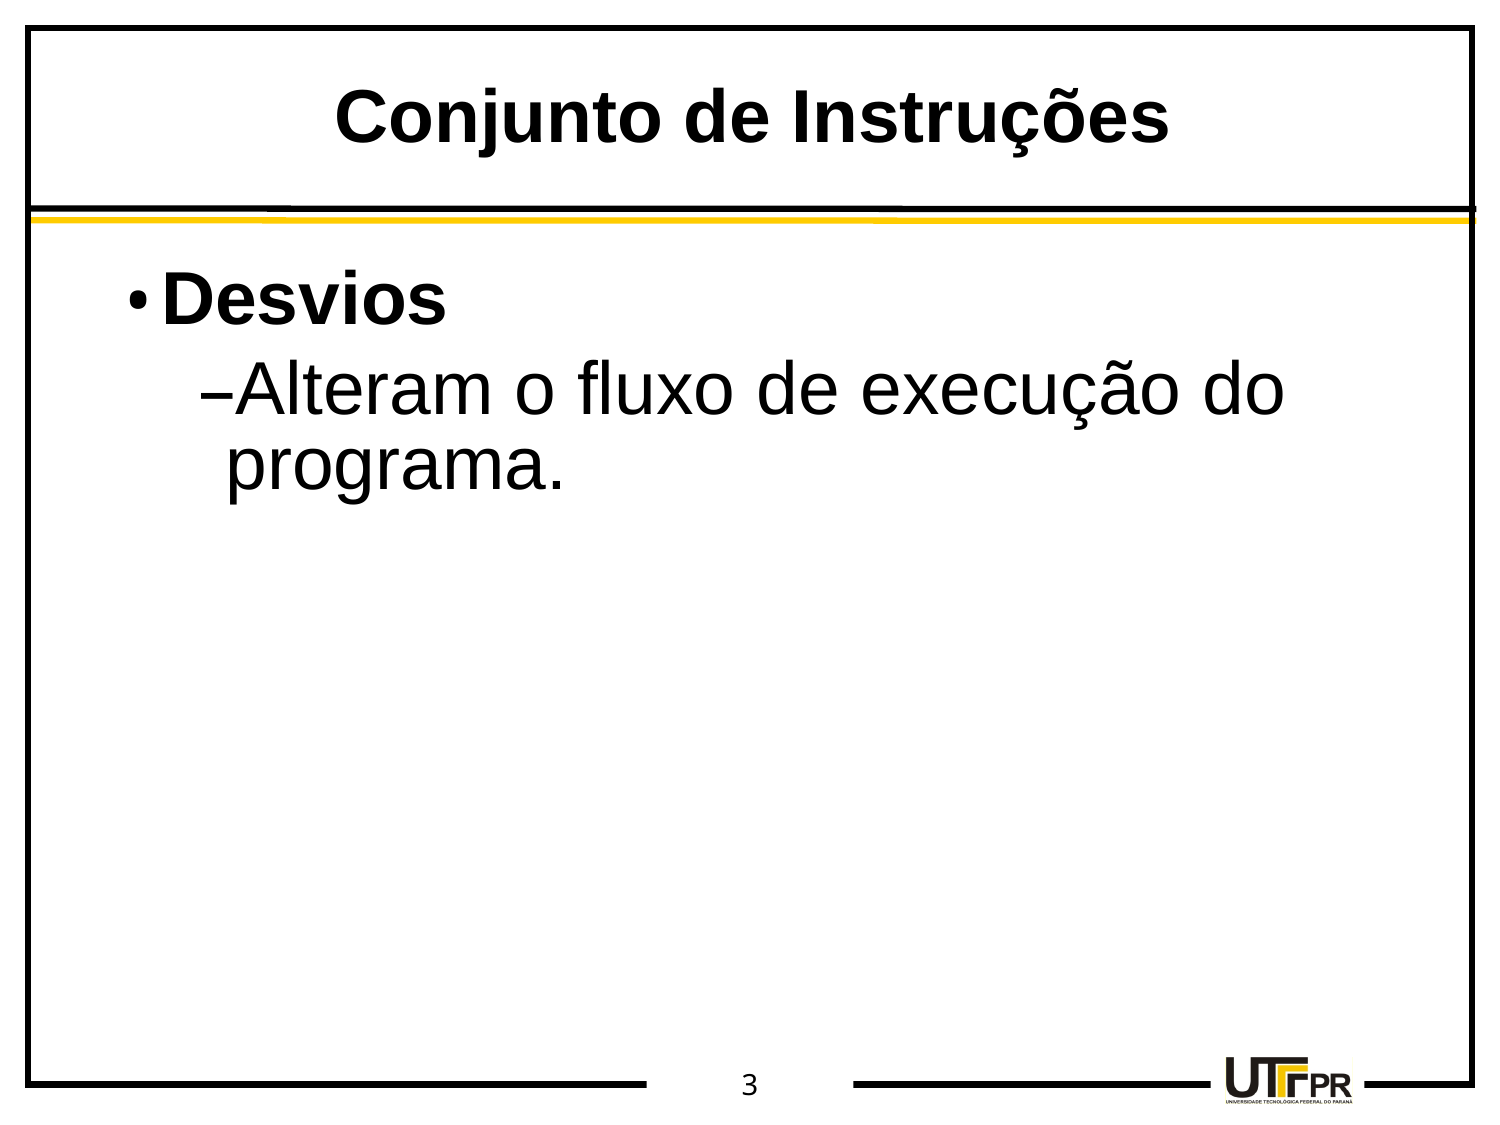

# Conjunto de Instruções
Desvios
Alteram o fluxo de execução do programa.